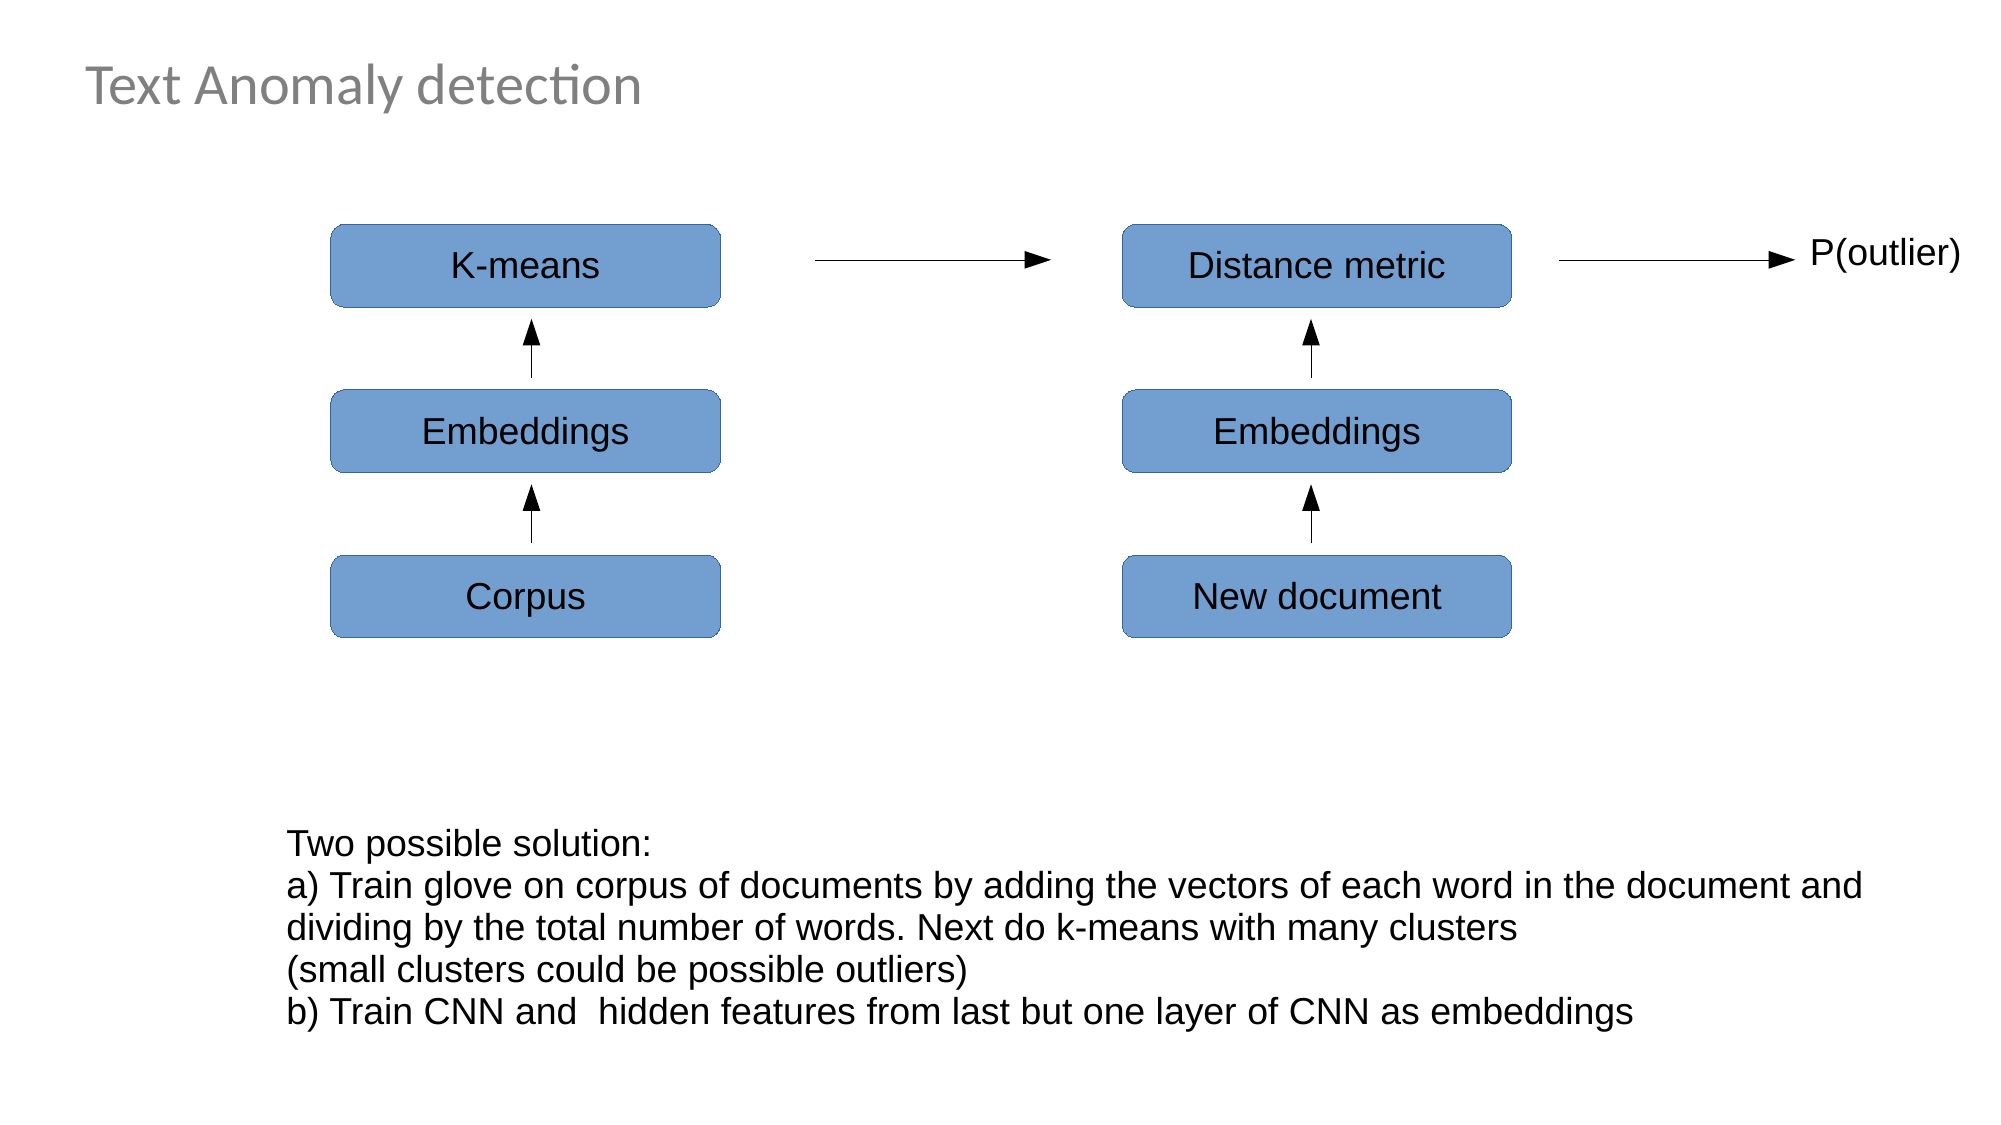

# Text Anomaly detection
K-means
Distance metric
P(outlier)
Embeddings
Embeddings
Corpus
New document
Two possible solution:
a) Train glove on corpus of documents by adding the vectors of each word in the document and
dividing by the total number of words. Next do k-means with many clusters
(small clusters could be possible outliers)
b) Train CNN and hidden features from last but one layer of CNN as embeddings